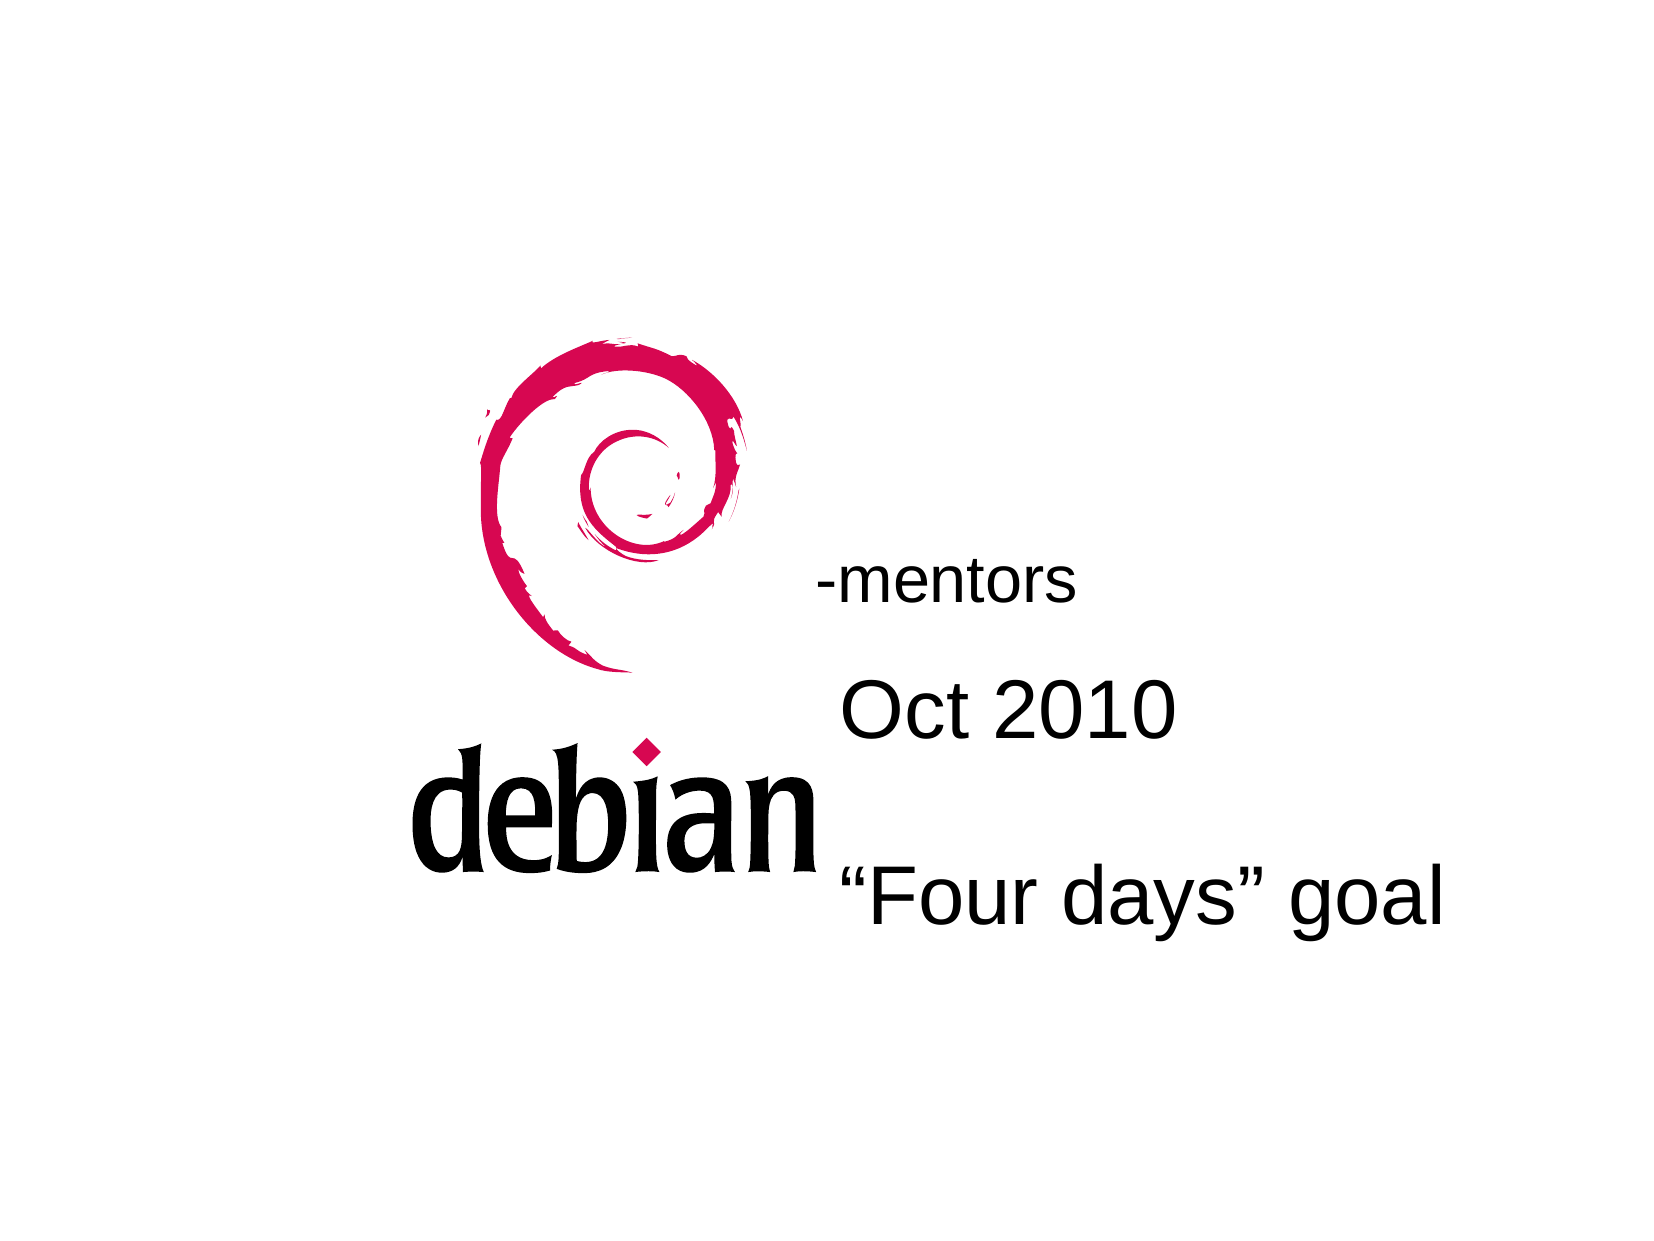

# -mentors
Oct 2010
“Four days” goal